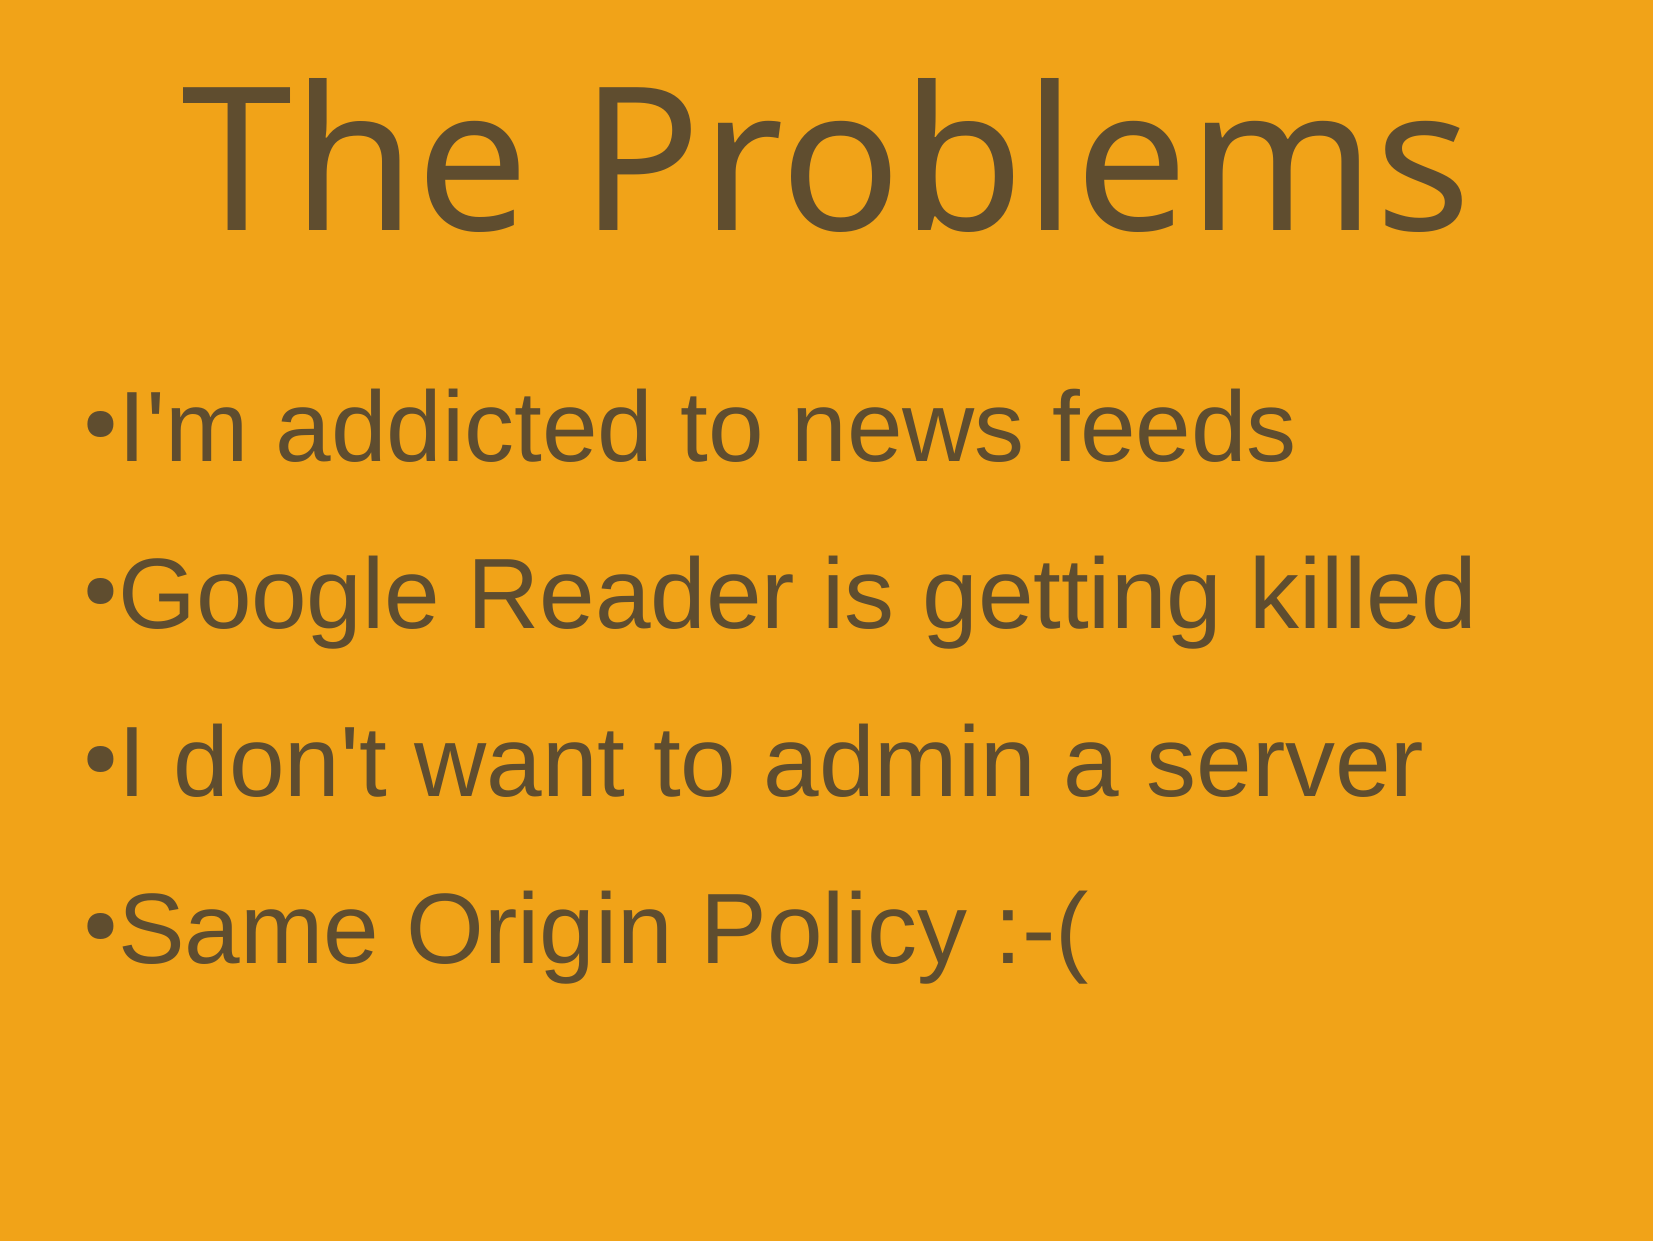

# The Problems
I'm addicted to news feeds
Google Reader is getting killed
I don't want to admin a server
Same Origin Policy :-(